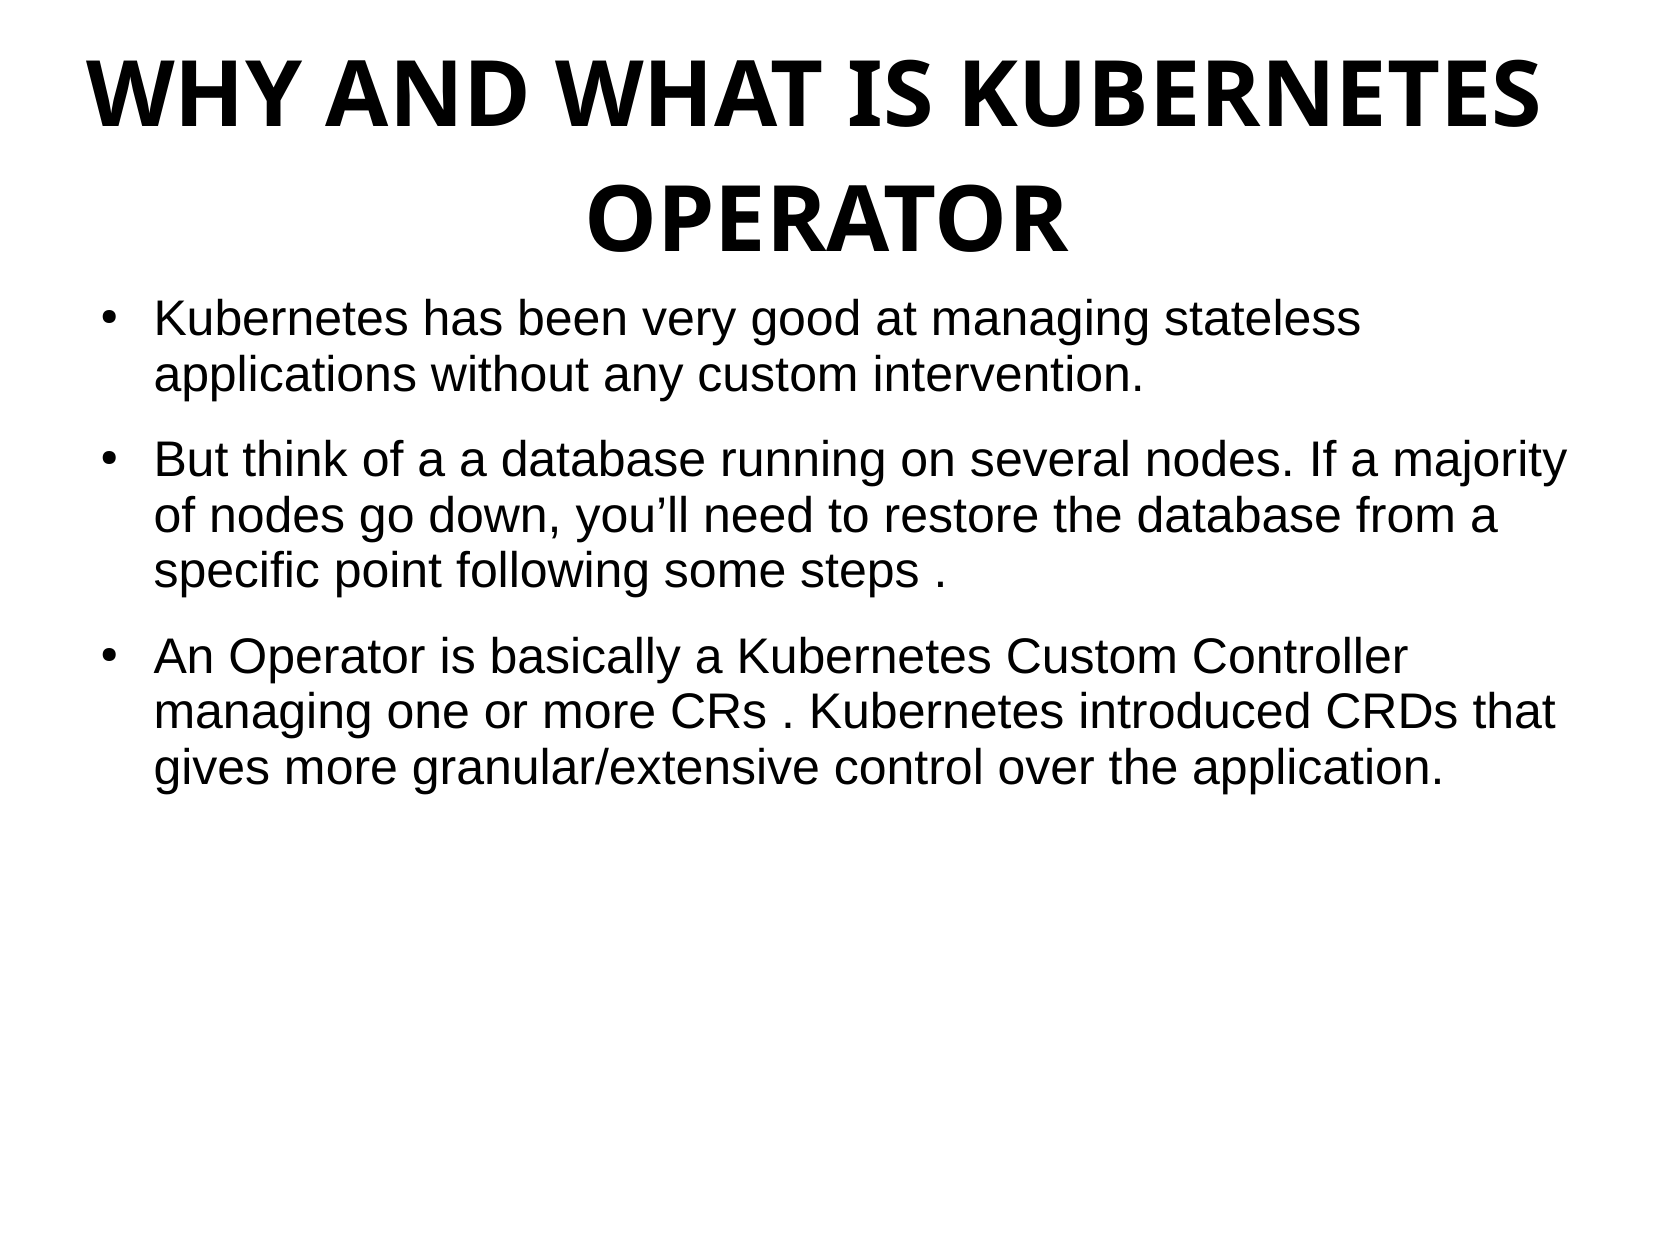

# WHY AND WHAT IS KUBERNETES OPERATOR
Kubernetes has been very good at managing stateless applications without any custom intervention.
But think of a a database running on several nodes. If a majority of nodes go down, you’ll need to restore the database from a specific point following some steps .
An Operator is basically a Kubernetes Custom Controller managing one or more CRs . Kubernetes introduced CRDs that gives more granular/extensive control over the application.